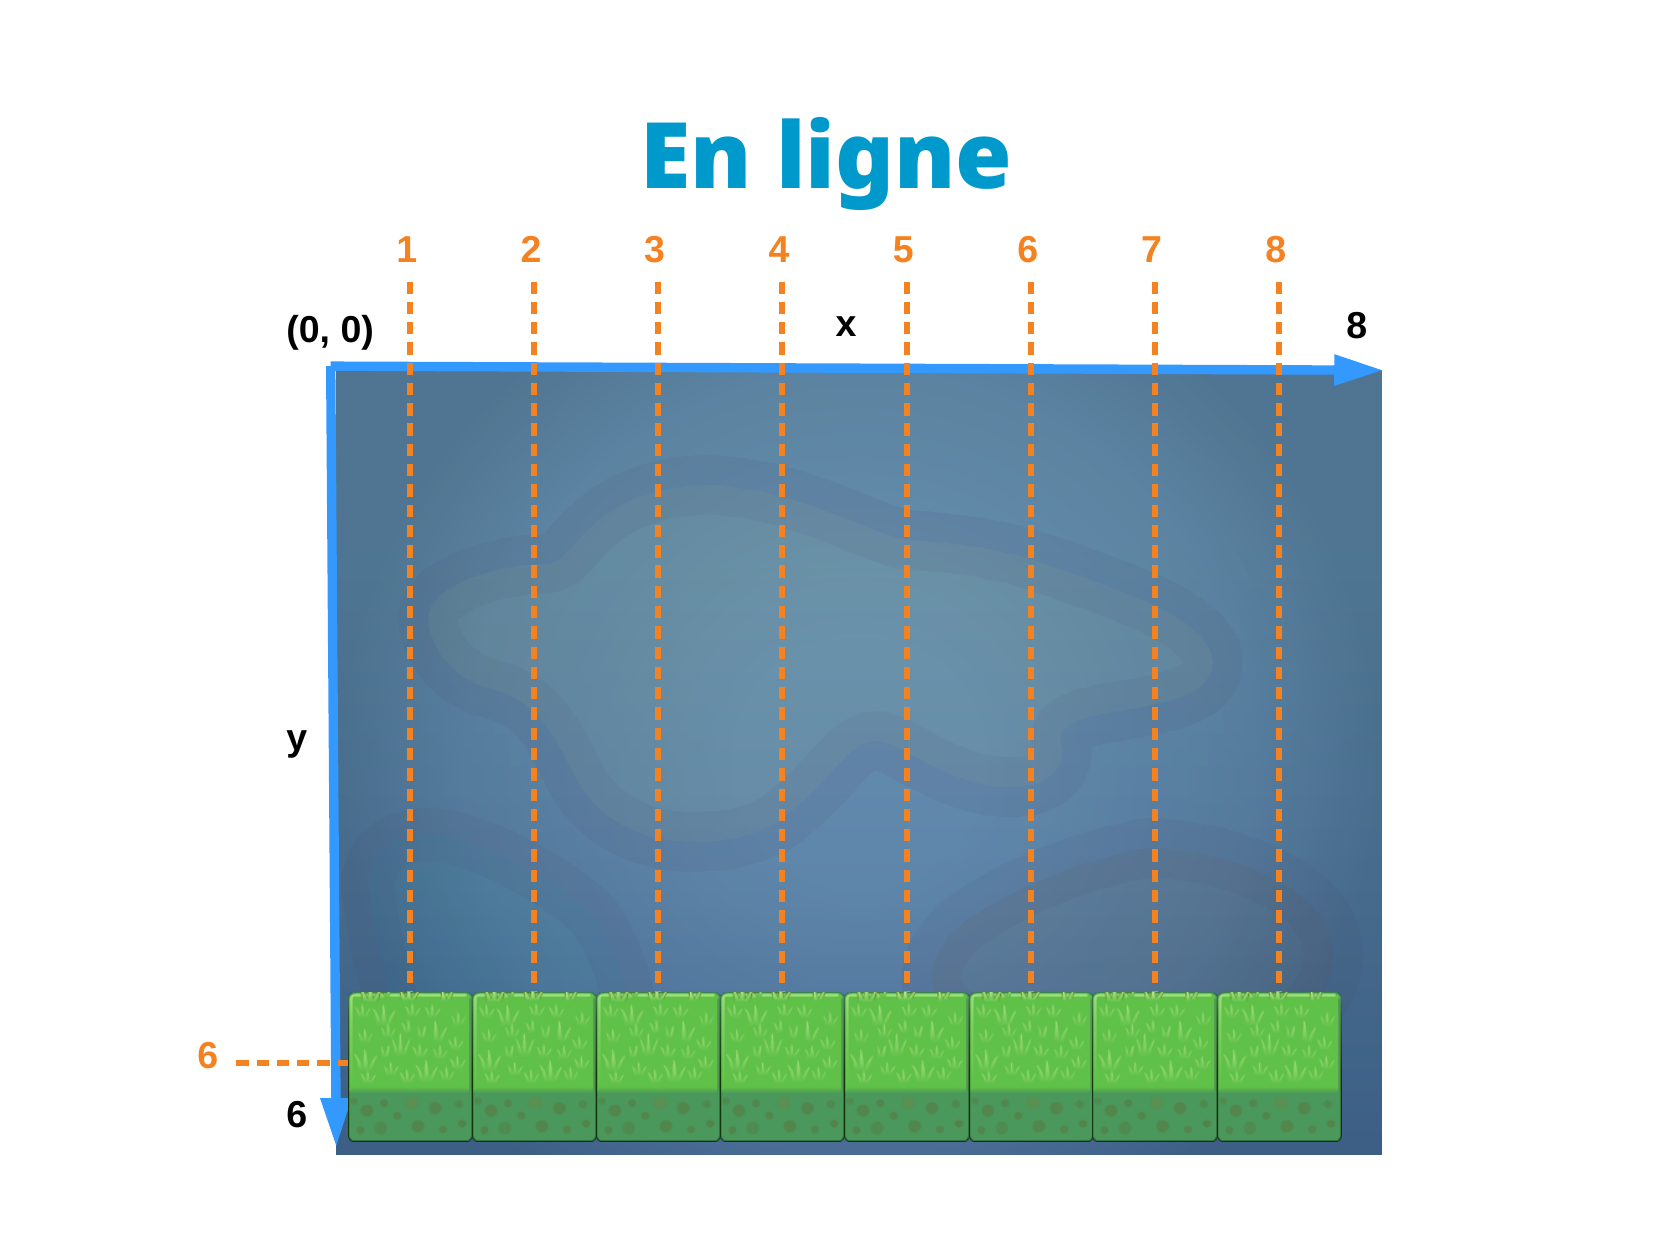

# En ligne
1
2
3
4
5
6
7
8
x
8
(0, 0)
y
6
6